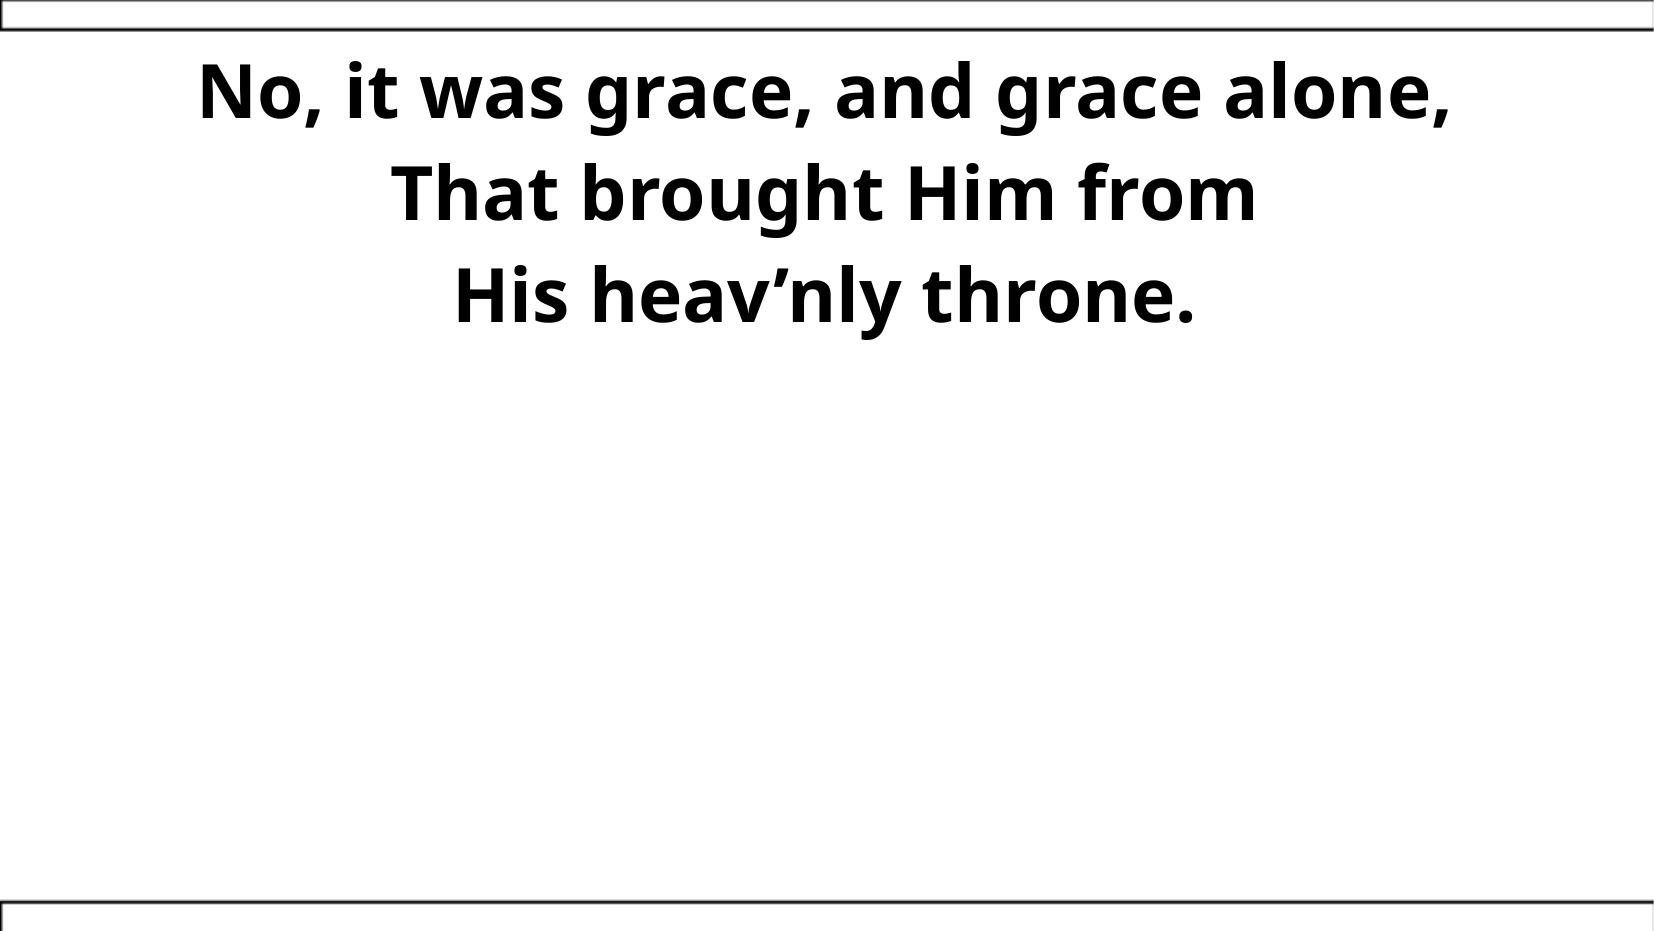

No, it was grace, and grace alone,
That brought Him from
His heav’nly throne.